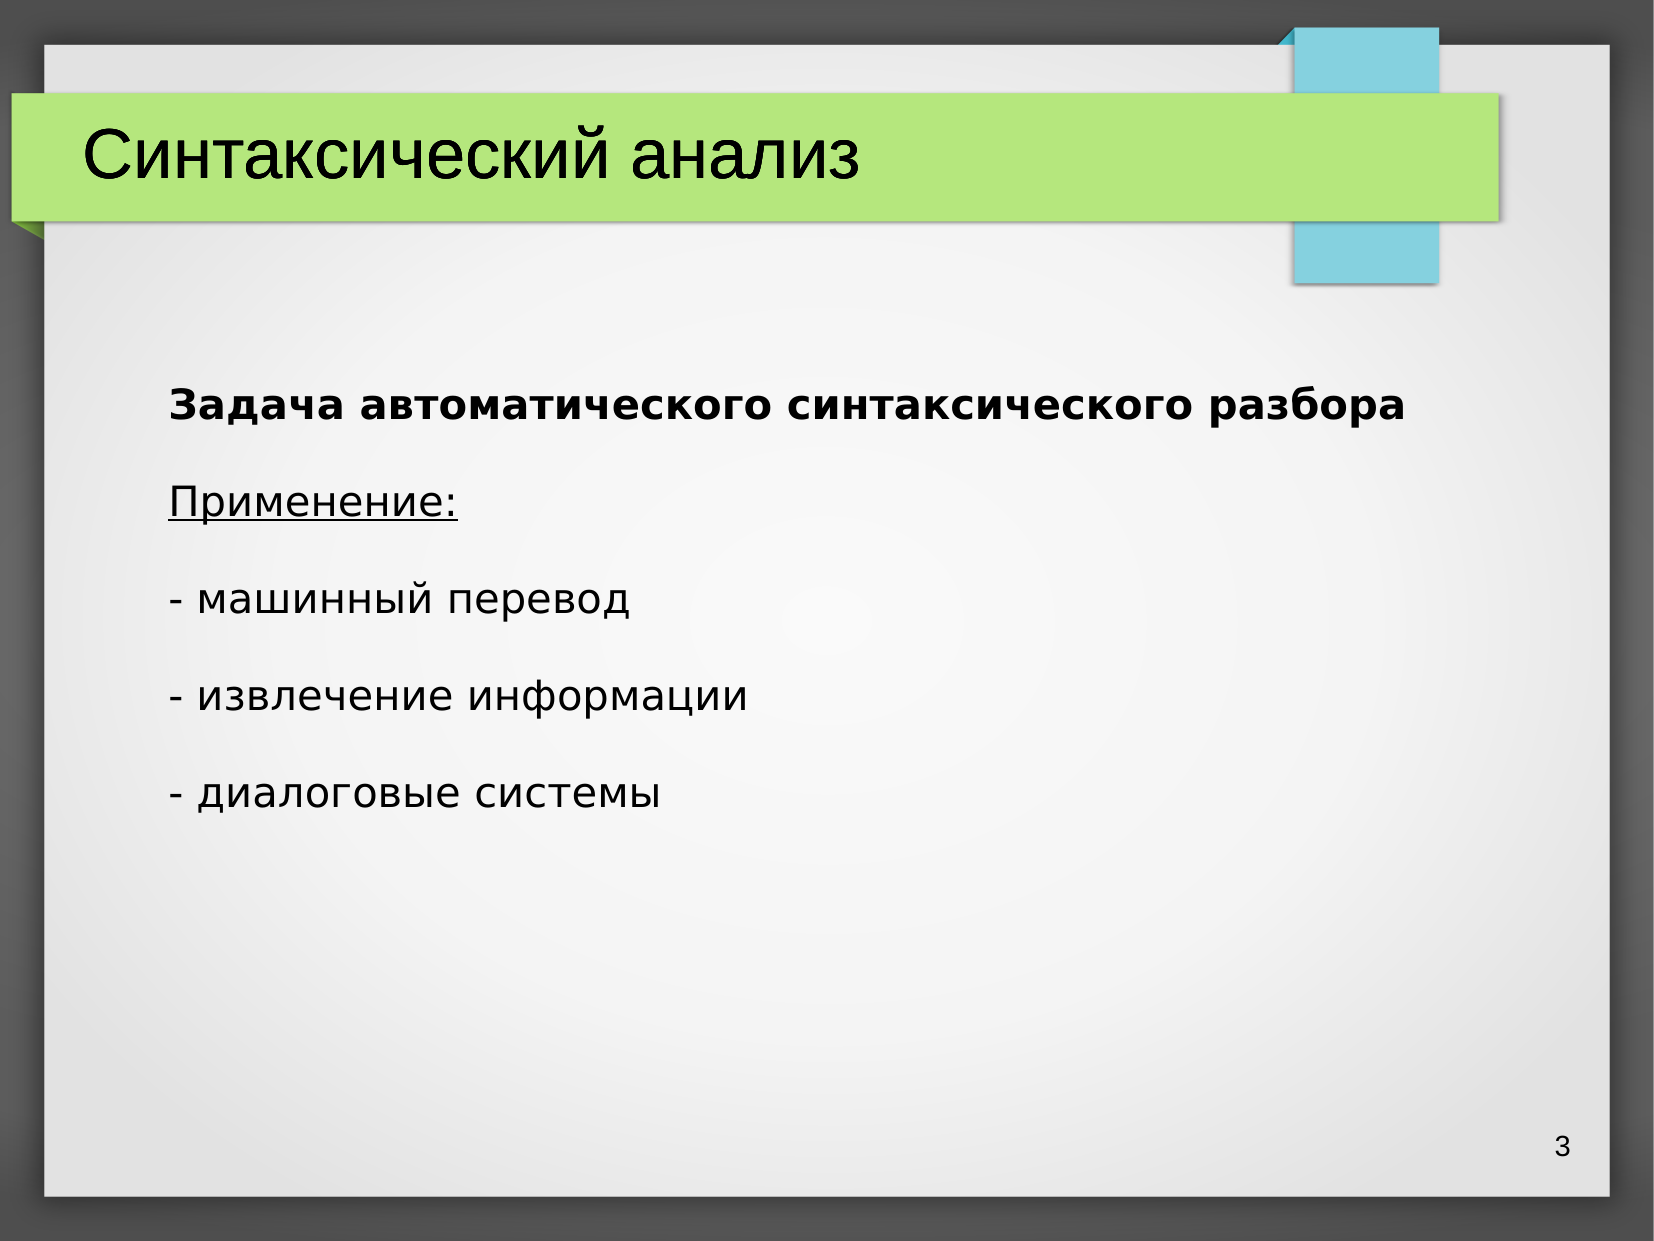

# Синтаксический анализ
Синтаксический анализ
Синтаксический анализ
Задача автоматического синтаксического разбора
Применение:
- машинный перевод
- извлечение информации
- диалоговые системы
3